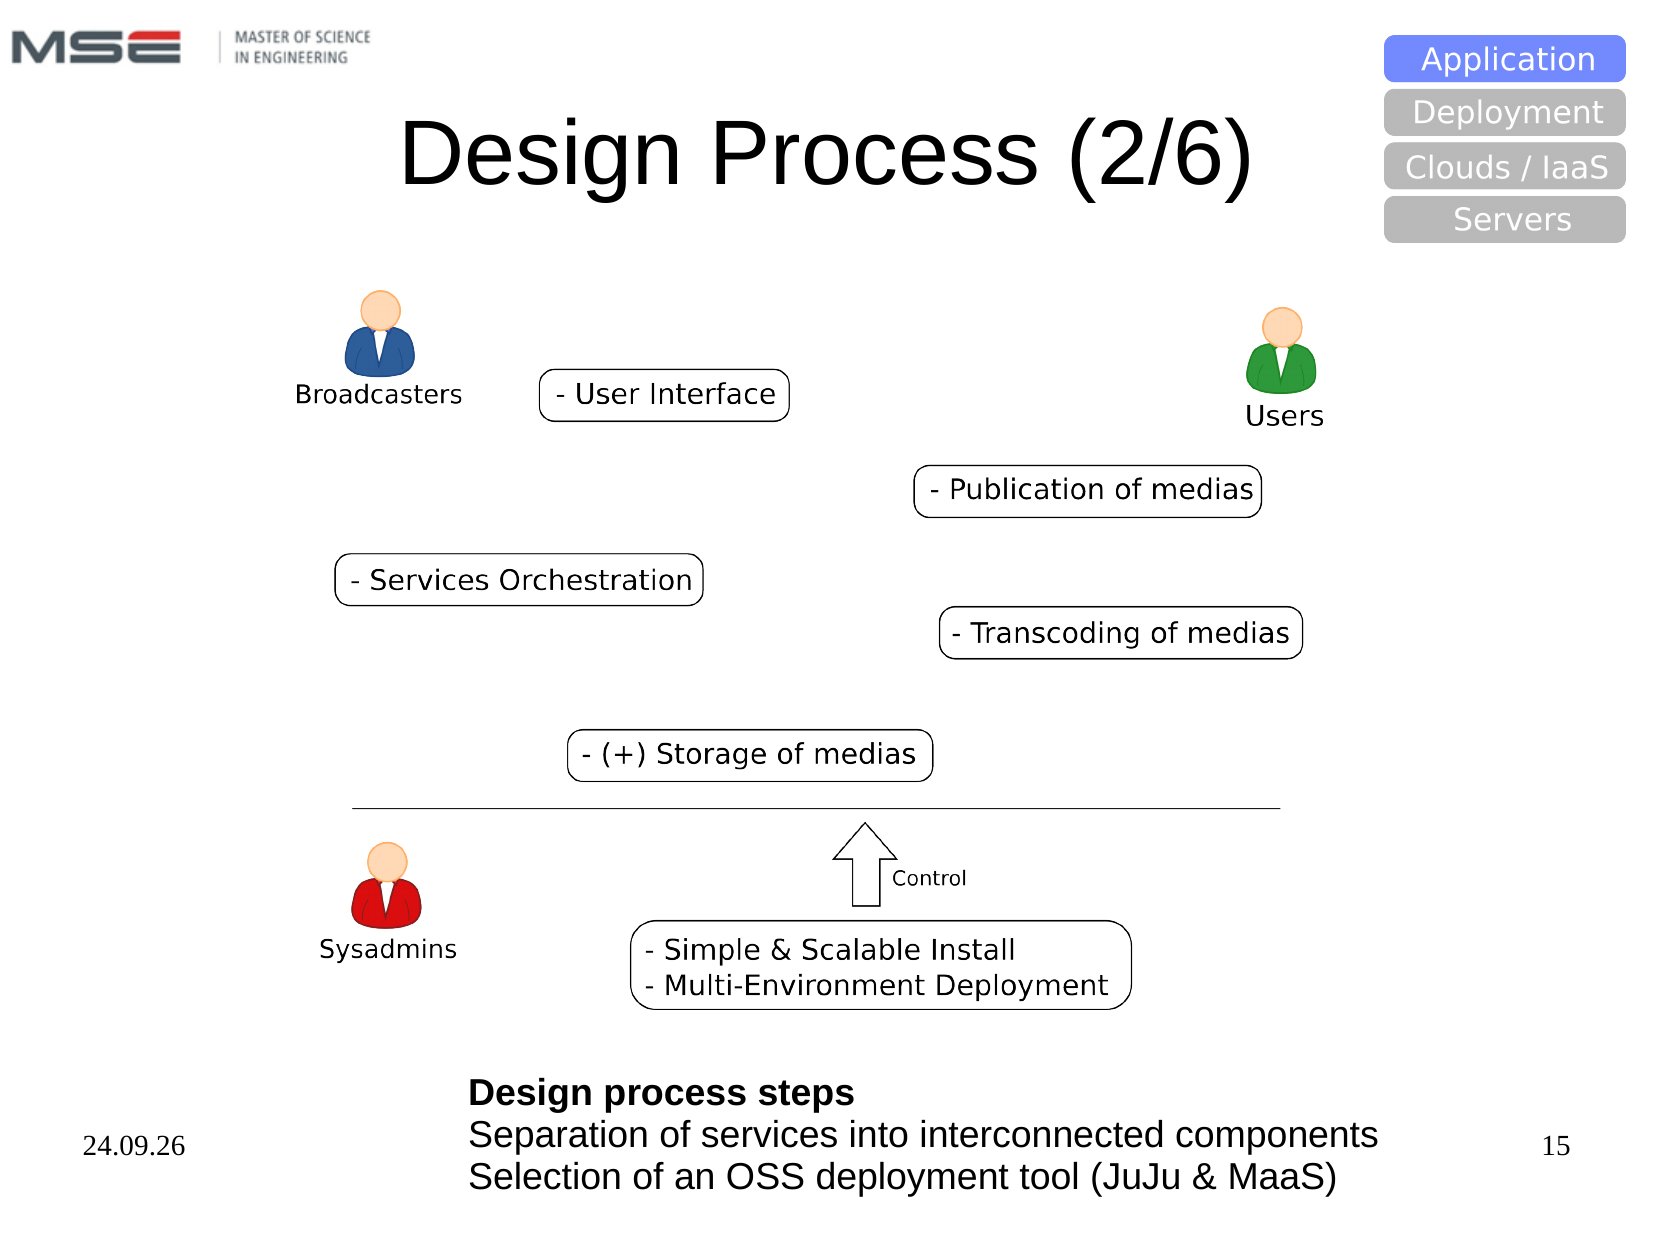

# Design Process (2/6)
Design process steps
Separation of services into interconnected components
Selection of an OSS deployment tool (JuJu & MaaS)
15